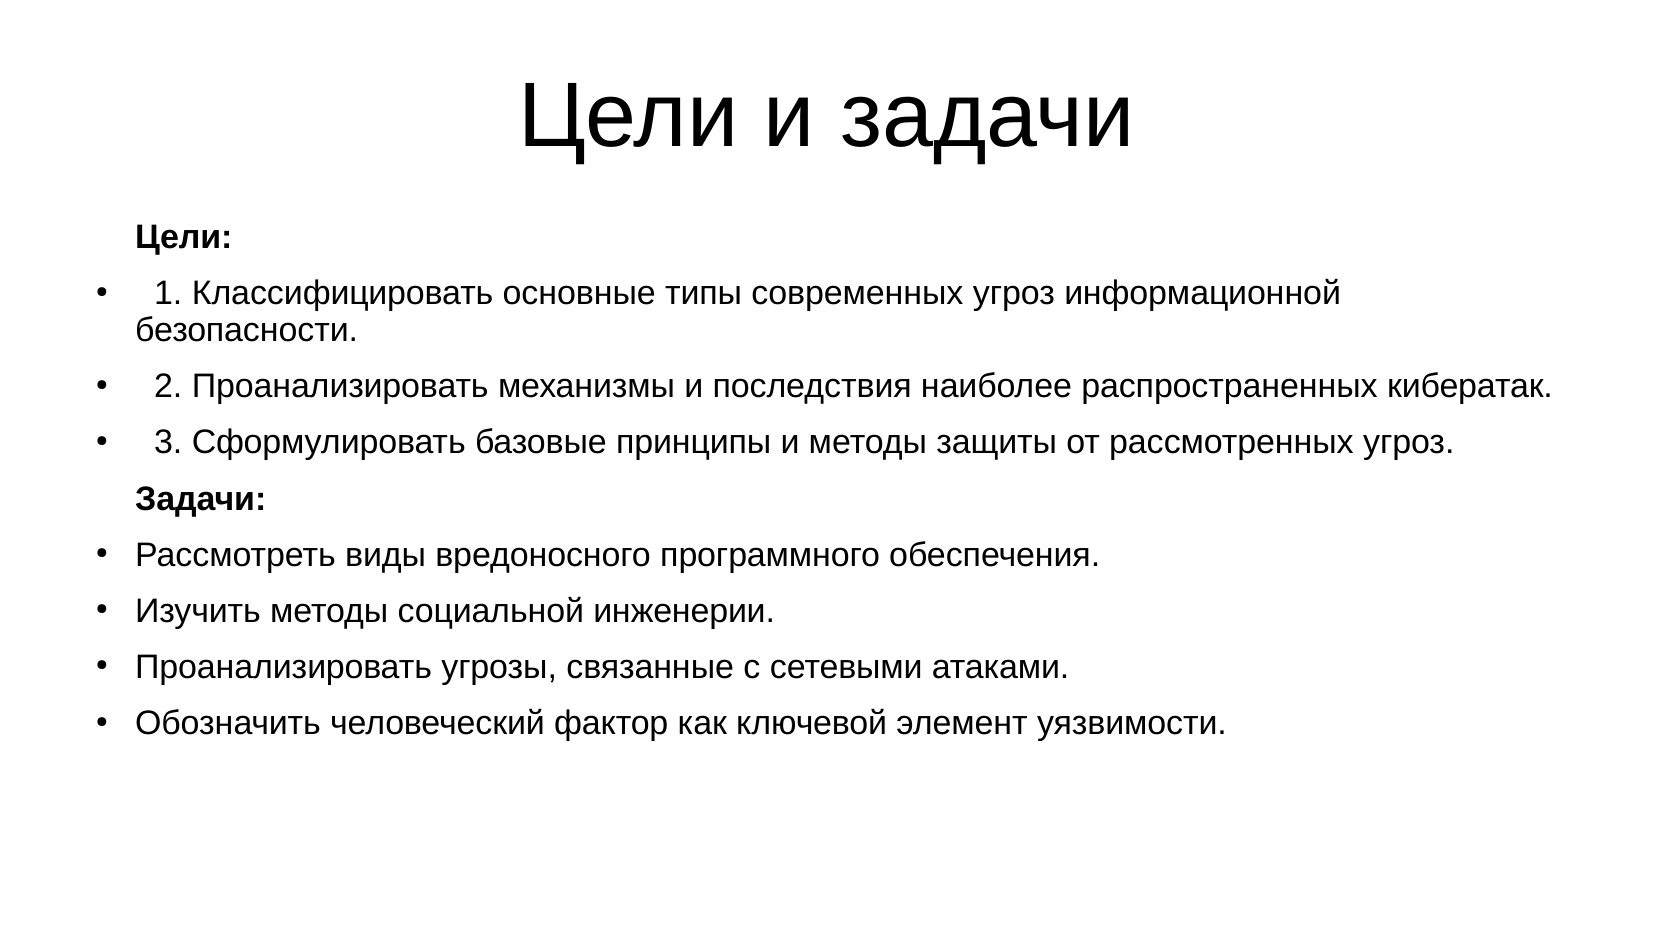

# Цели и задачи
Цели:
  1. Классифицировать основные типы современных угроз информационной безопасности.
  2. Проанализировать механизмы и последствия наиболее распространенных кибератак.
  3. Сформулировать базовые принципы и методы защиты от рассмотренных угроз.
Задачи:
Рассмотреть виды вредоносного программного обеспечения.
Изучить методы социальной инженерии.
Проанализировать угрозы, связанные с сетевыми атаками.
Обозначить человеческий фактор как ключевой элемент уязвимости.